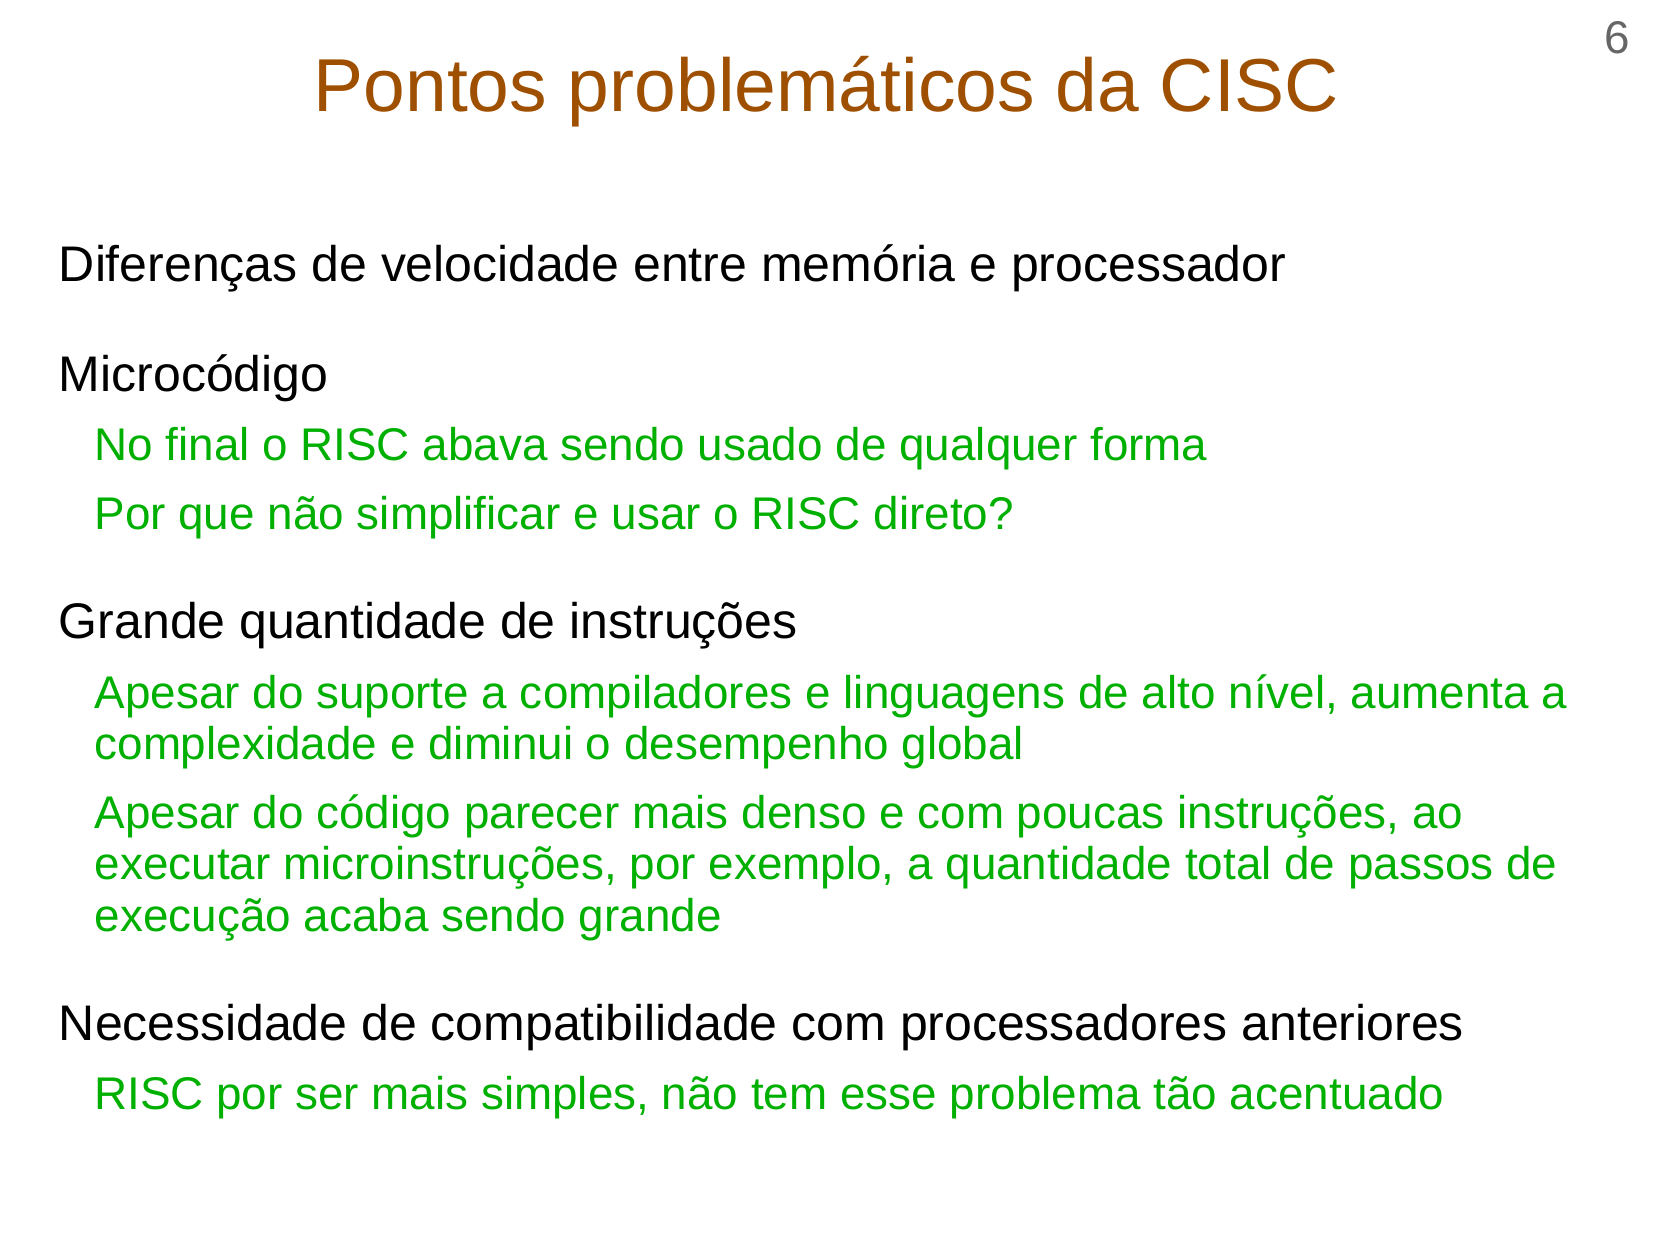

6
# Pontos problemáticos da CISC
Diferenças de velocidade entre memória e processador
Microcódigo
No final o RISC abava sendo usado de qualquer forma
Por que não simplificar e usar o RISC direto?
Grande quantidade de instruções
Apesar do suporte a compiladores e linguagens de alto nível, aumenta a complexidade e diminui o desempenho global
Apesar do código parecer mais denso e com poucas instruções, ao executar microinstruções, por exemplo, a quantidade total de passos de execução acaba sendo grande
Necessidade de compatibilidade com processadores anteriores
RISC por ser mais simples, não tem esse problema tão acentuado